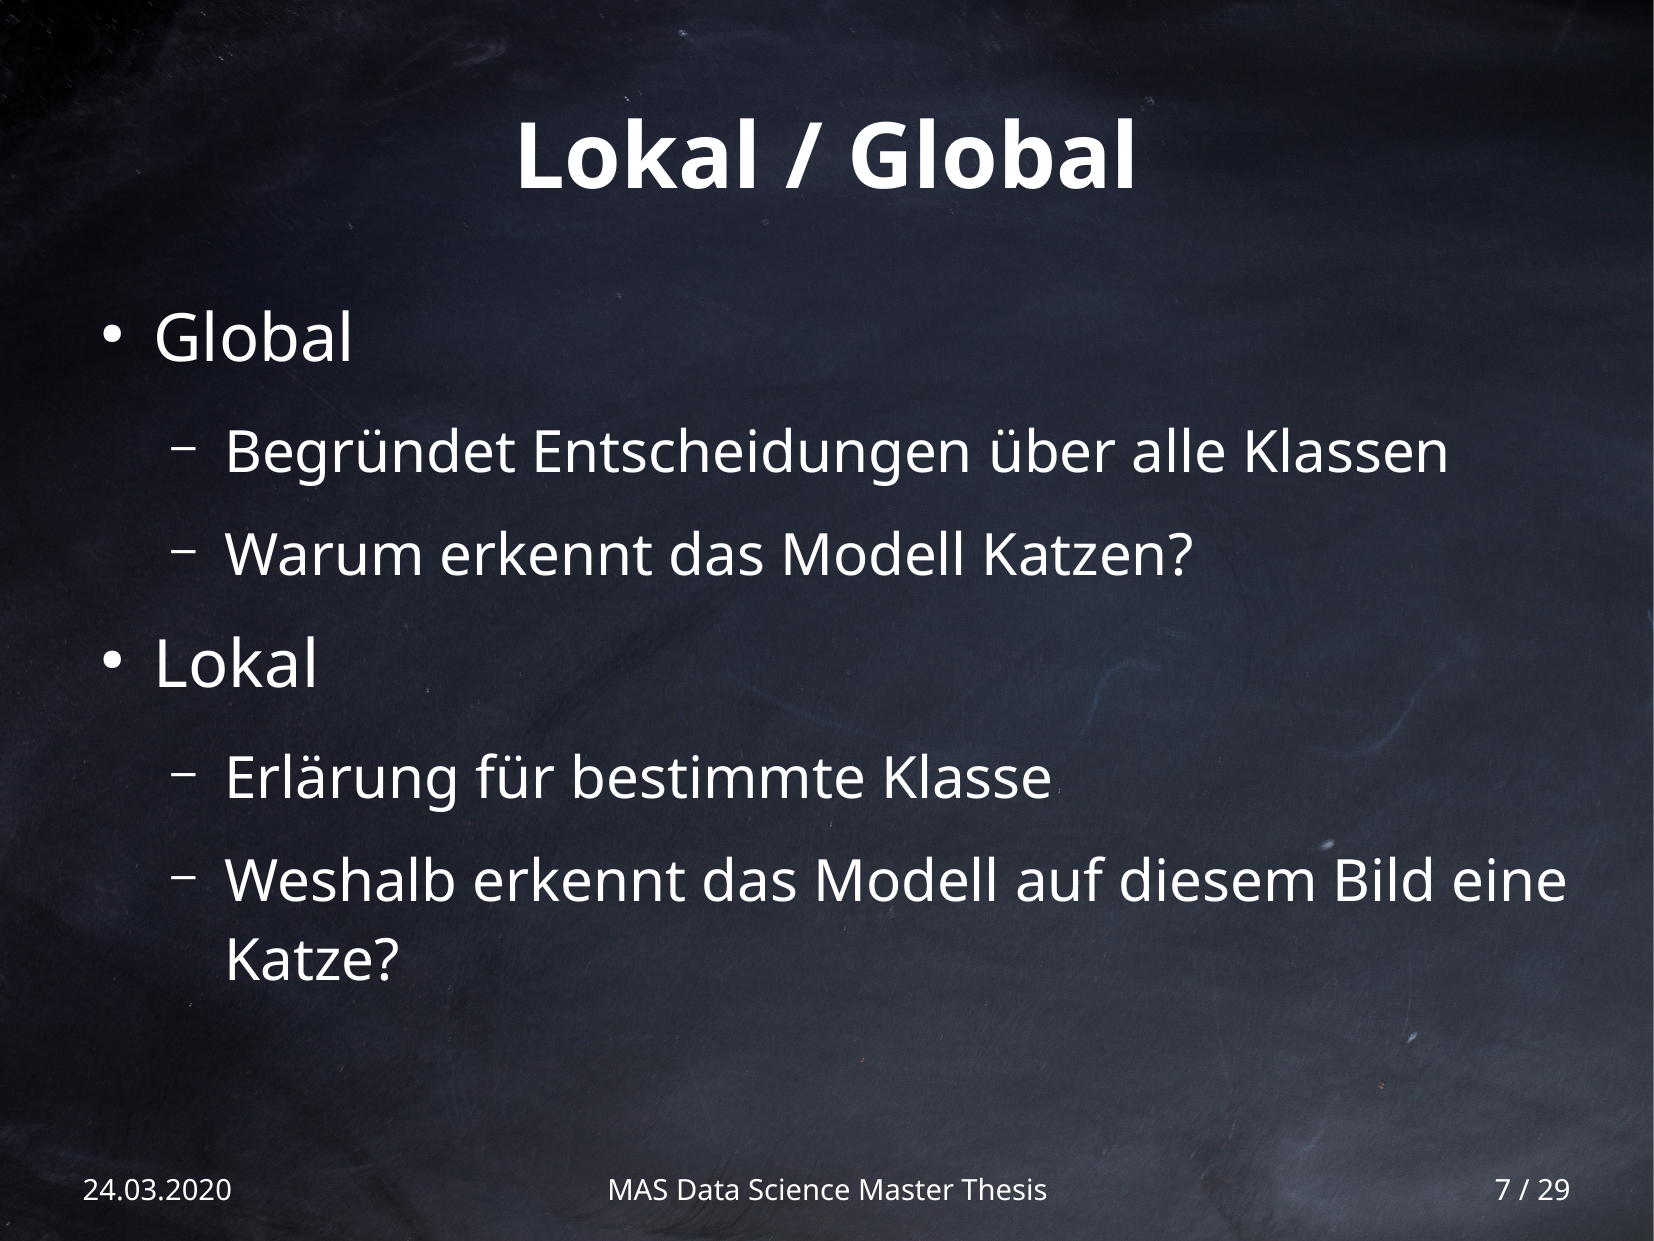

# Lokal / Global
Global
Begründet Entscheidungen über alle Klassen
Warum erkennt das Modell Katzen?
Lokal
Erlärung für bestimmte Klasse
Weshalb erkennt das Modell auf diesem Bild eine Katze?
7